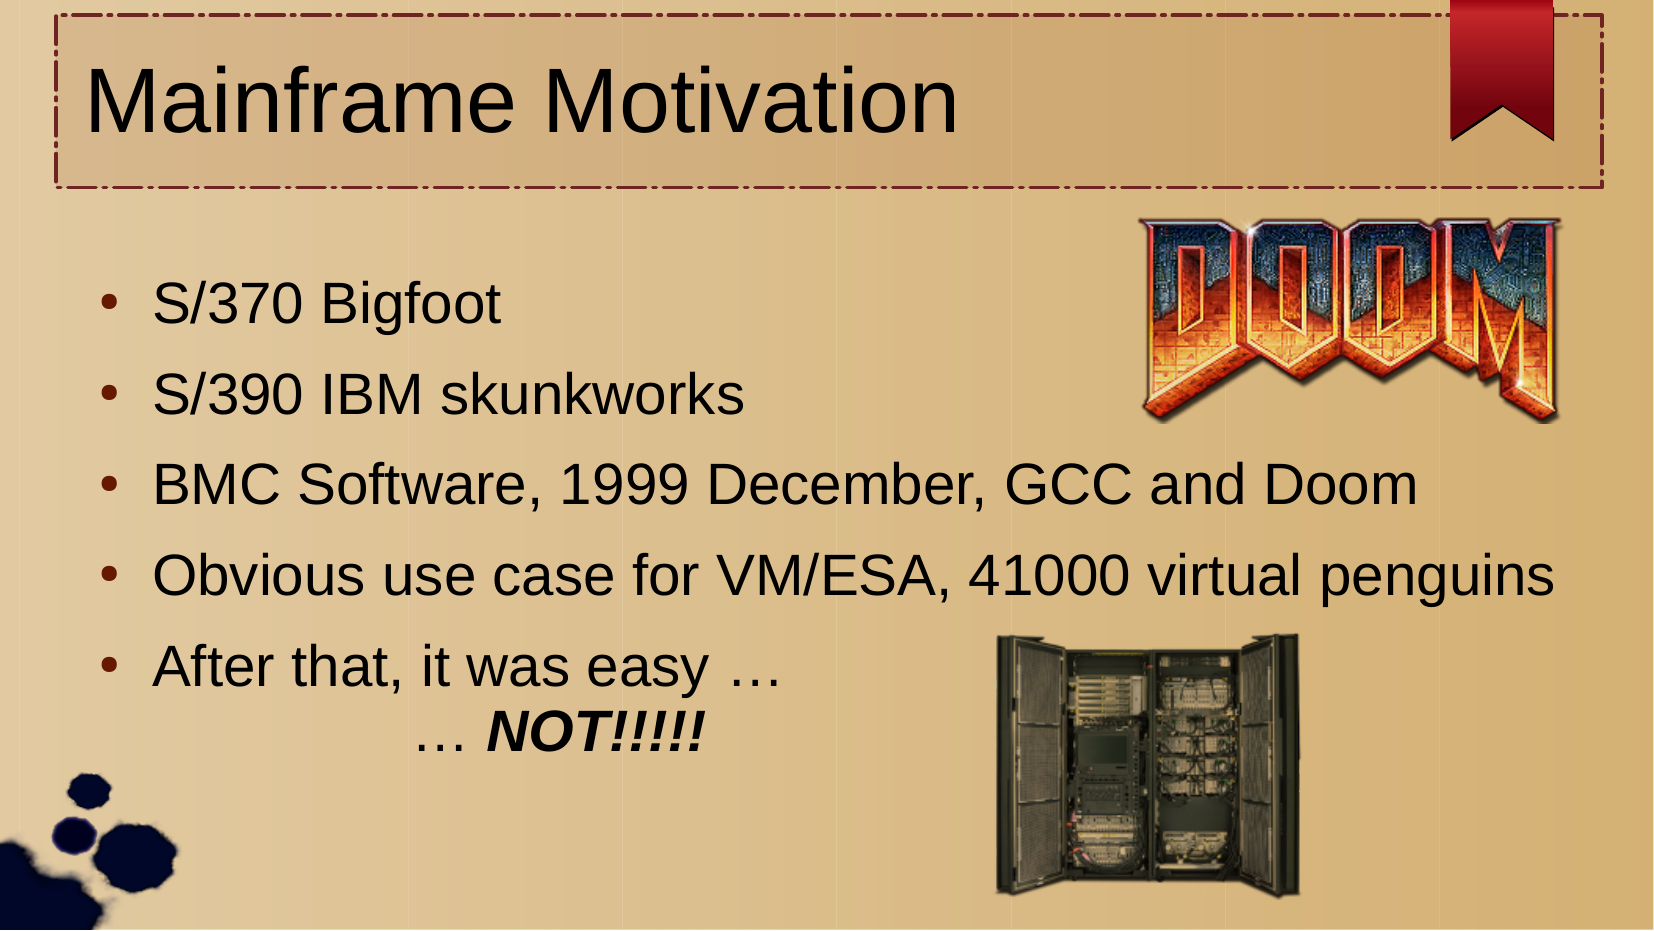

# Mainframe Motivation
S/370 Bigfoot
S/390 IBM skunkworks
BMC Software, 1999 December, GCC and Doom
Obvious use case for VM/ESA, 41000 virtual penguins
After that, it was easy …
 … NOT!!!!!